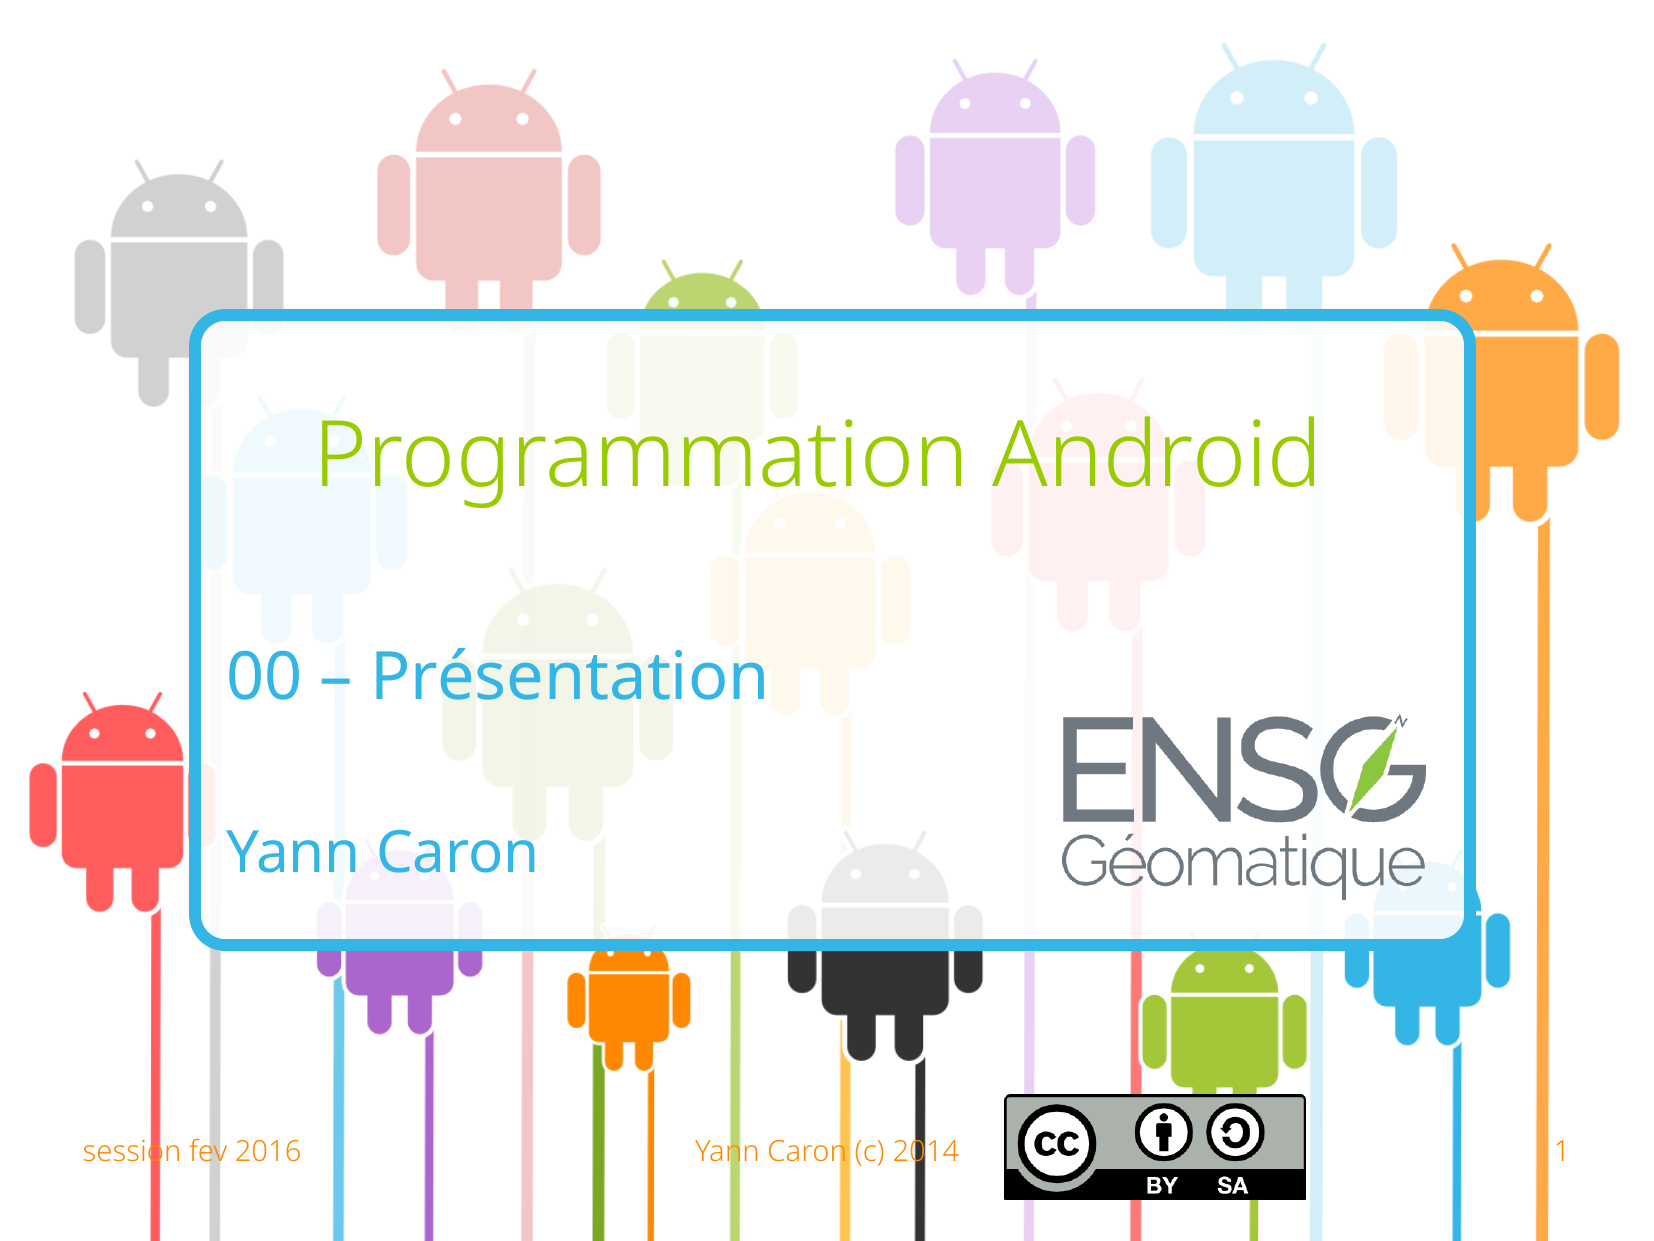

# Programmation Android
00 – Présentation
Yann Caron
session fev 2016
Yann Caron (c) 2014
1